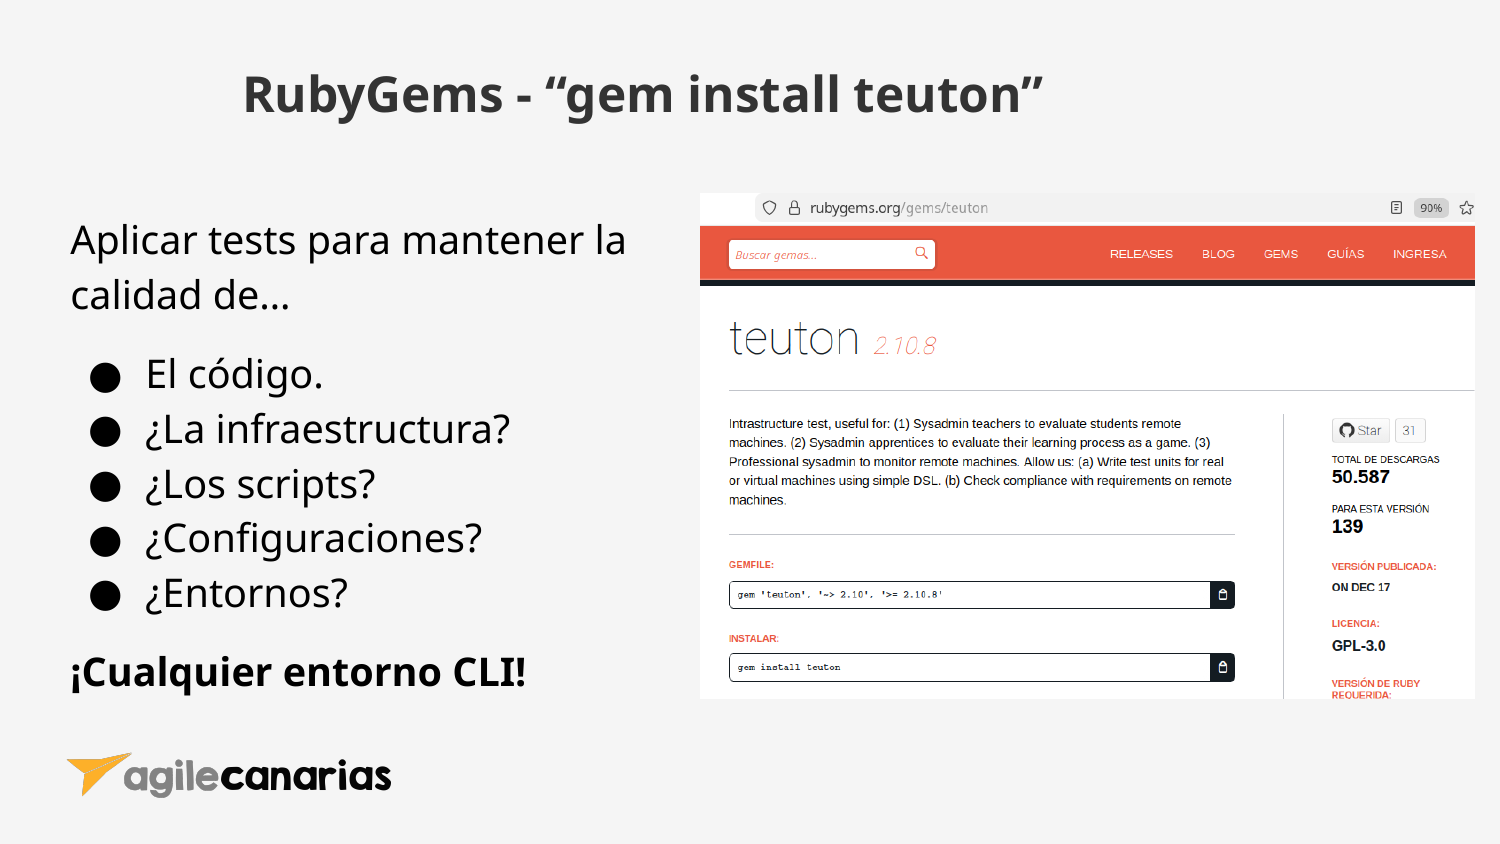

RubyGems - “gem install teuton”
Aplicar tests para mantener la calidad de…
El código.
¿La infraestructura?
¿Los scripts?
¿Configuraciones?
¿Entornos?
¡Cualquier entorno CLI!